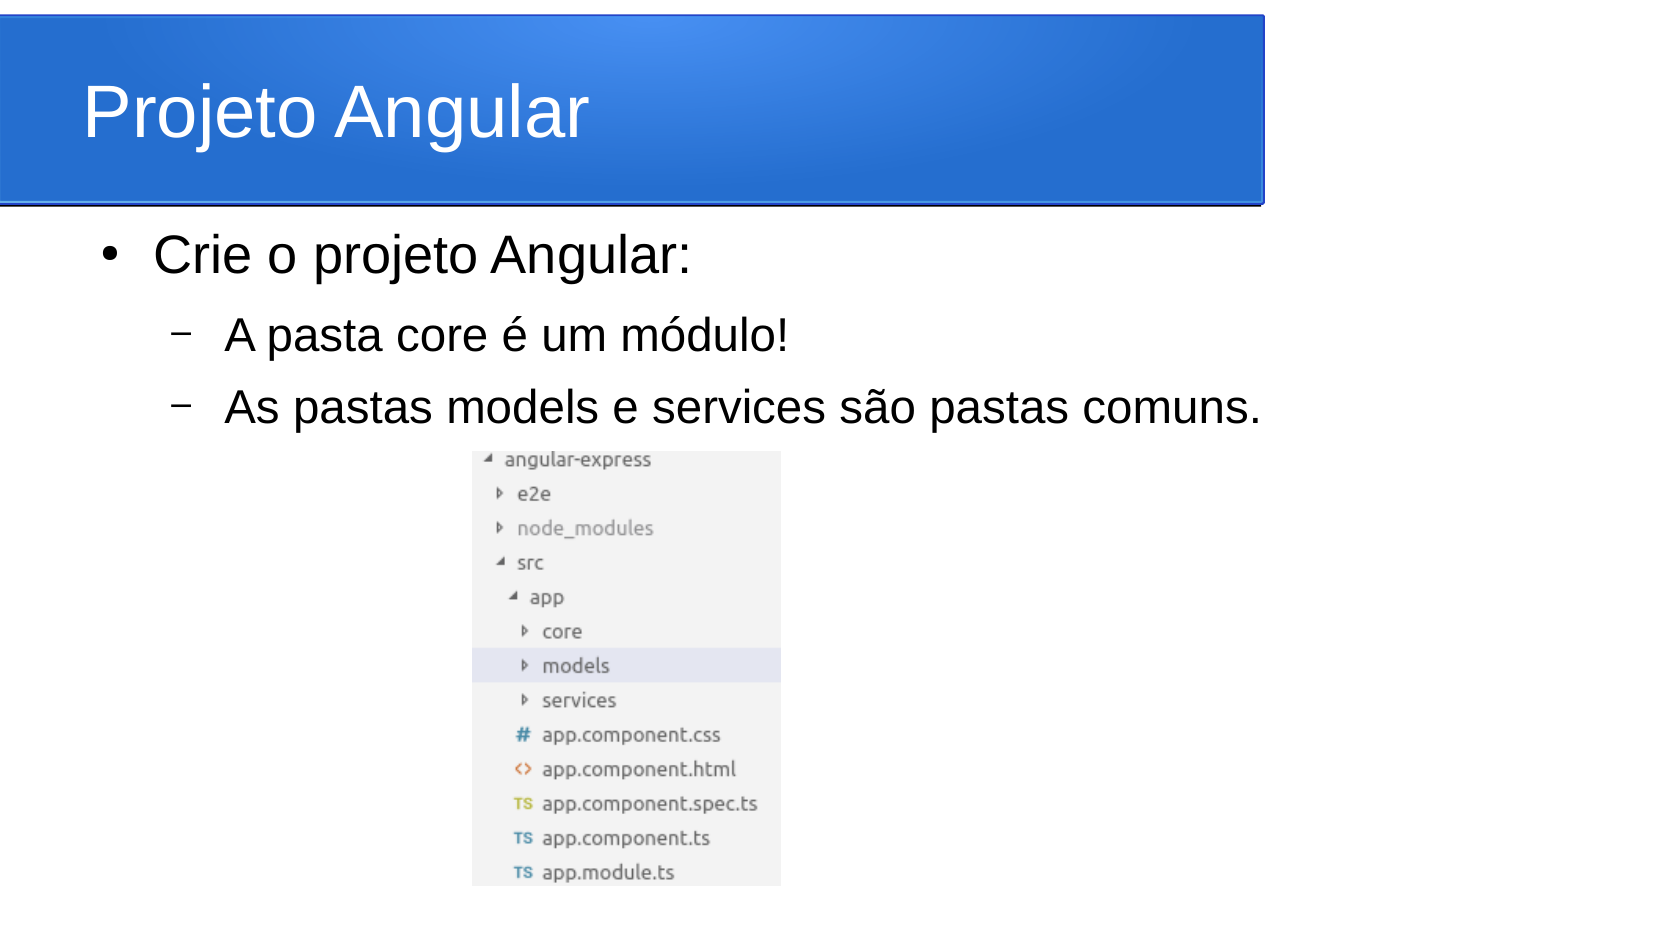

# Projeto Angular
Crie o projeto Angular:
A pasta core é um módulo!
As pastas models e services são pastas comuns.